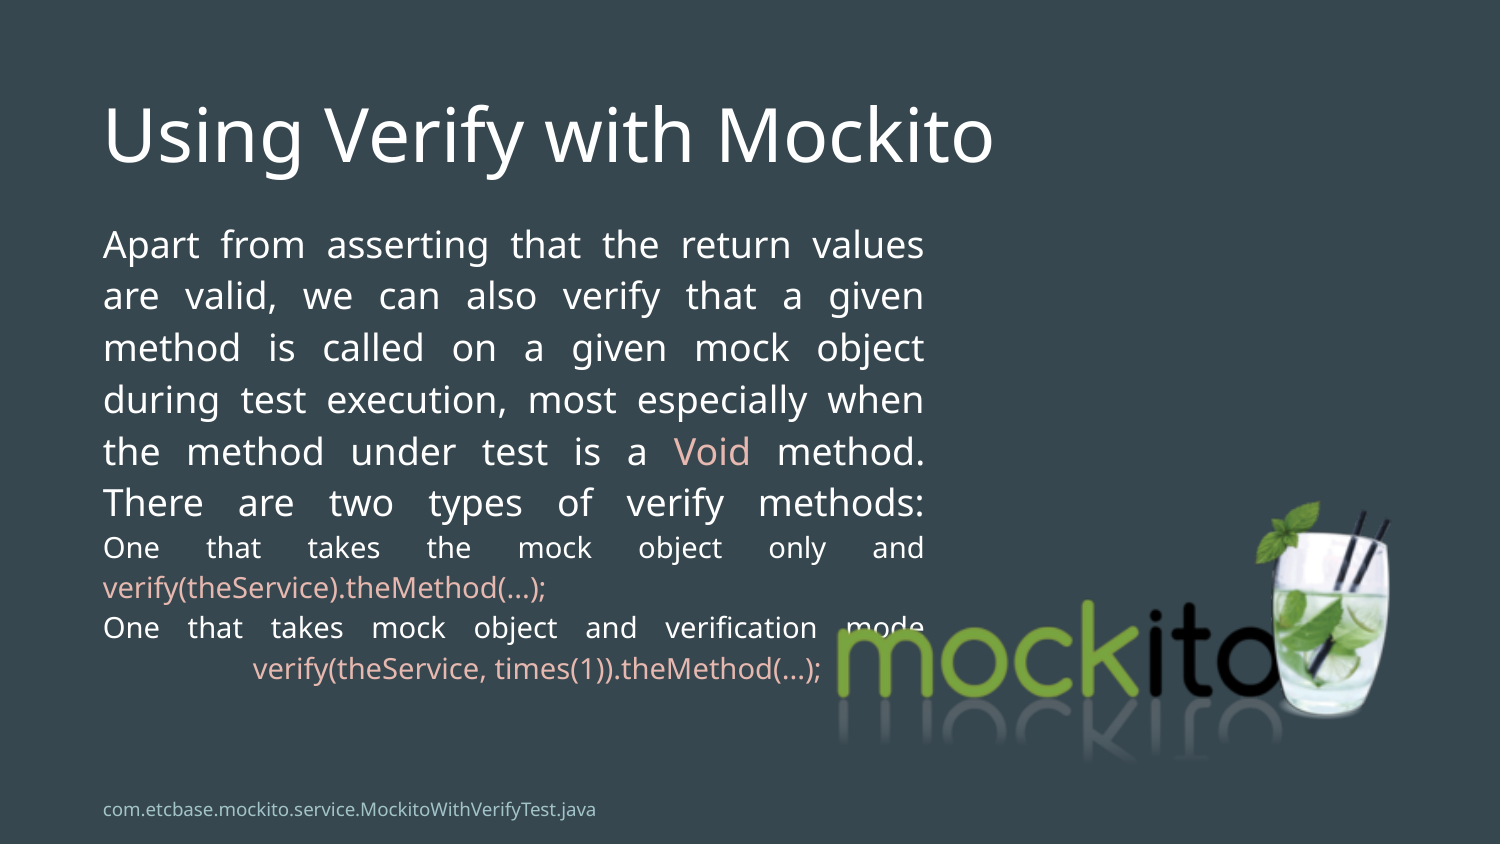

# Using Verify with Mockito
Apart from asserting that the return values are valid, we can also verify that a given method is called on a given mock object during test execution, most especially when the method under test is a Void method.
There are two types of verify methods:
One that takes the mock object only and
verify(theService).theMethod(...);
One that takes mock object and verification mode
		verify(theService, times(1)).theMethod(...);
com.etcbase.mockito.service.MockitoWithVerifyTest.java